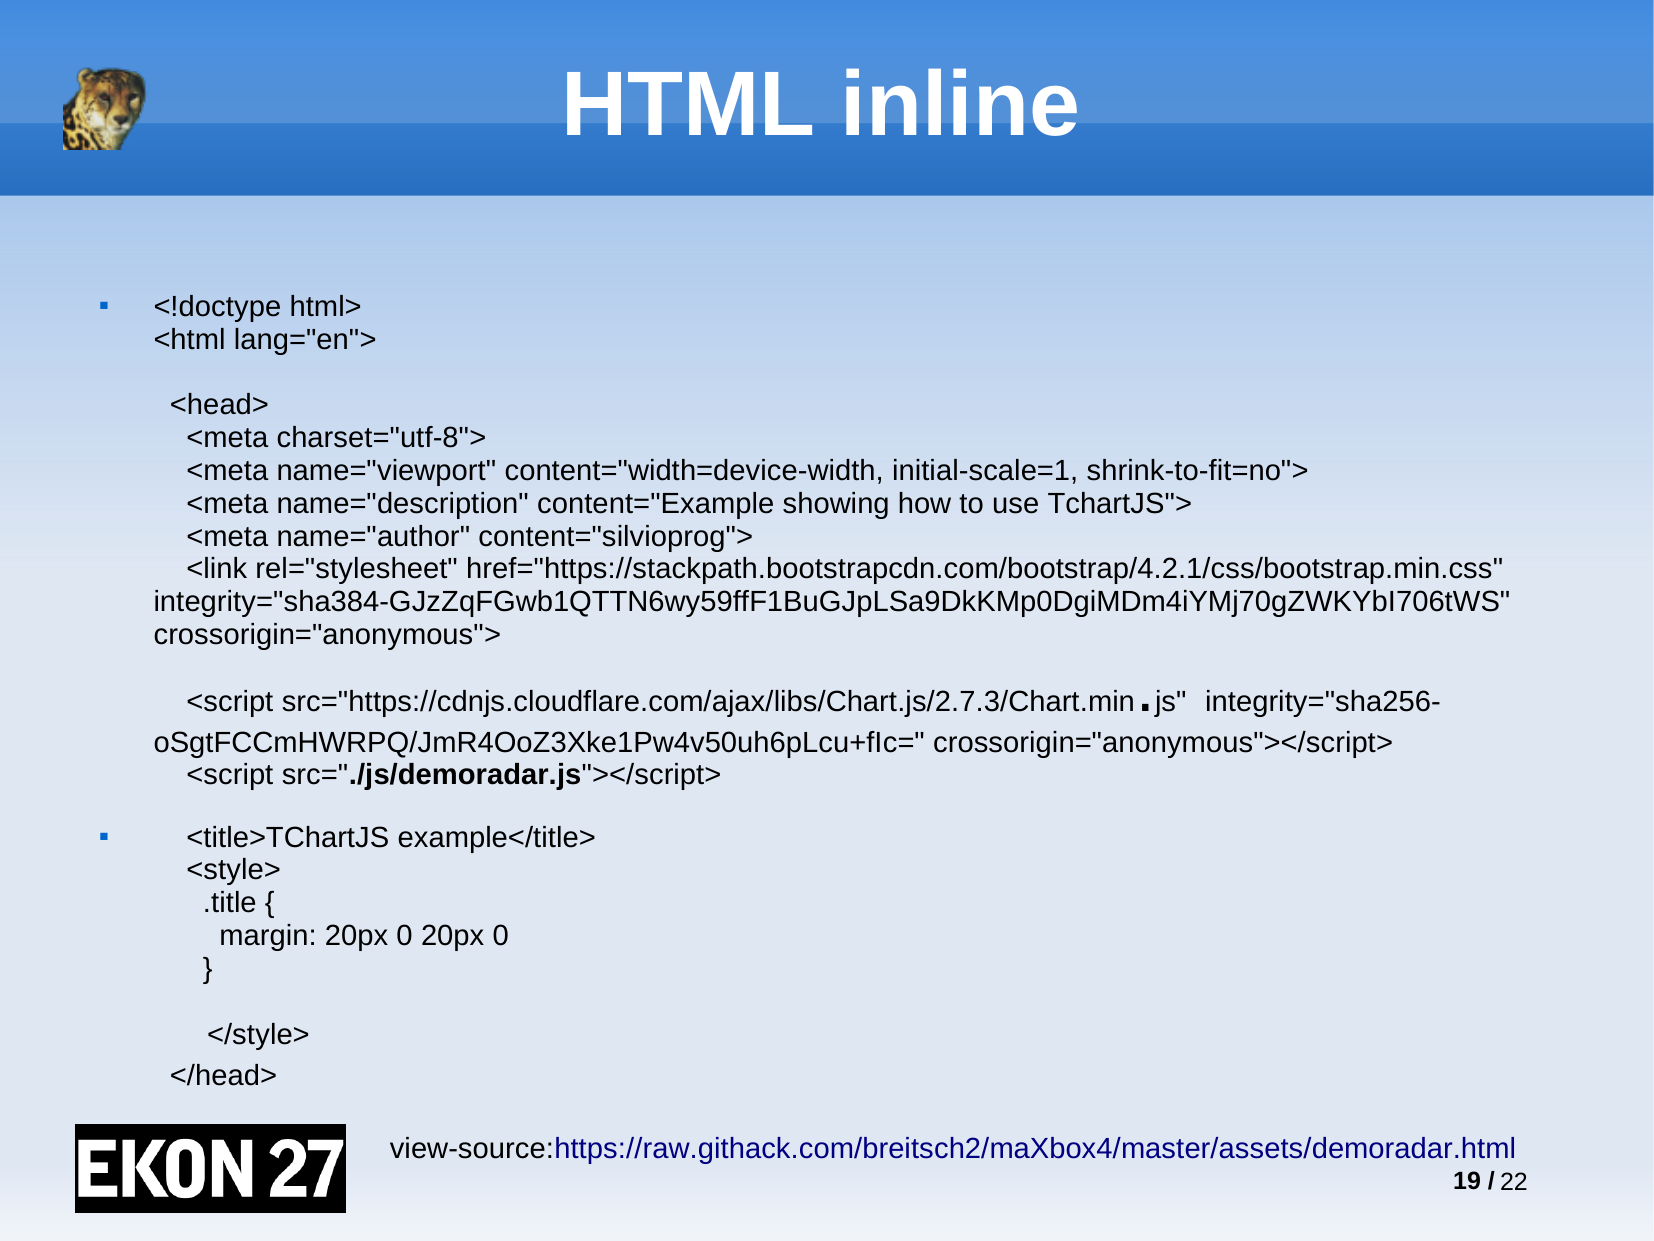

# HTML inline
<!doctype html>
<html lang="en">
 <head>
 <meta charset="utf-8">
 <meta name="viewport" content="width=device-width, initial-scale=1, shrink-to-fit=no">
 <meta name="description" content="Example showing how to use TchartJS">
 <meta name="author" content="silvioprog">
 <link rel="stylesheet" href="https://stackpath.bootstrapcdn.com/bootstrap/4.2.1/css/bootstrap.min.css" integrity="sha384-GJzZqFGwb1QTTN6wy59ffF1BuGJpLSa9DkKMp0DgiMDm4iYMj70gZWKYbI706tWS" crossorigin="anonymous">
 <script src="https://cdnjs.cloudflare.com/ajax/libs/Chart.js/2.7.3/Chart.min.js" integrity="sha256-oSgtFCCmHWRPQ/JmR4OoZ3Xke1Pw4v50uh6pLcu+fIc=" crossorigin="anonymous"></script>
 <script src="./js/demoradar.js"></script>
 <title>TChartJS example</title>
 <style>
 .title {
 margin: 20px 0 20px 0
 }
 </style>
 </head>
view-source:https://raw.githack.com/breitsch2/maXbox4/master/assets/demoradar.html
19